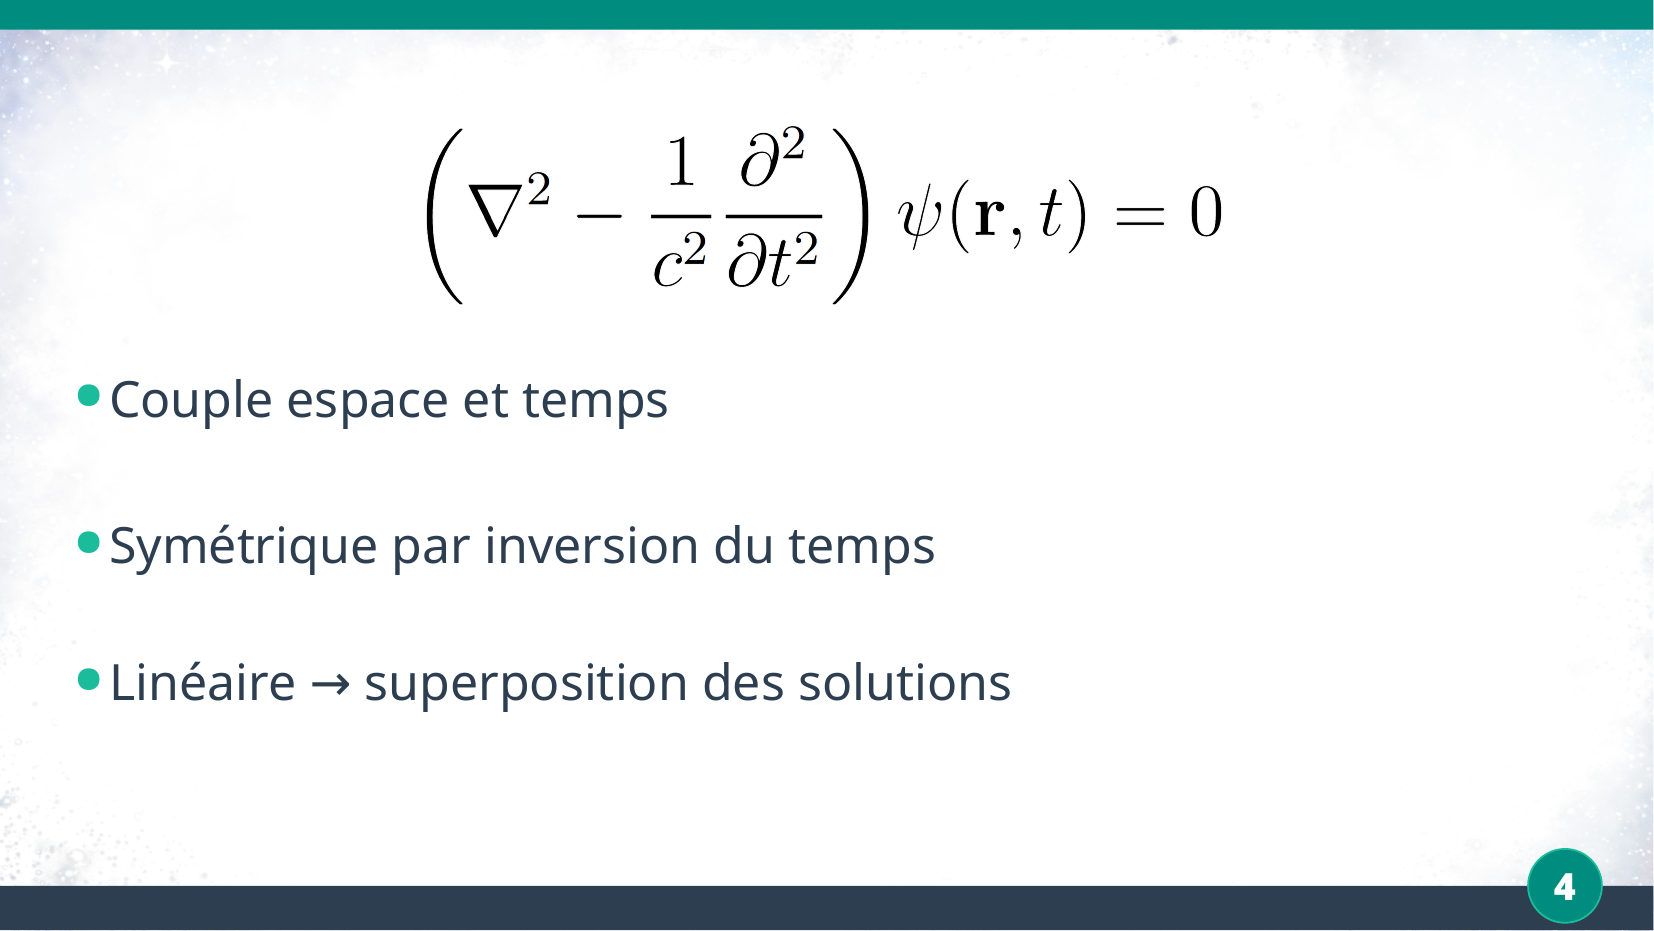

Couple espace et temps
Symétrique par inversion du temps
Linéaire → superposition des solutions